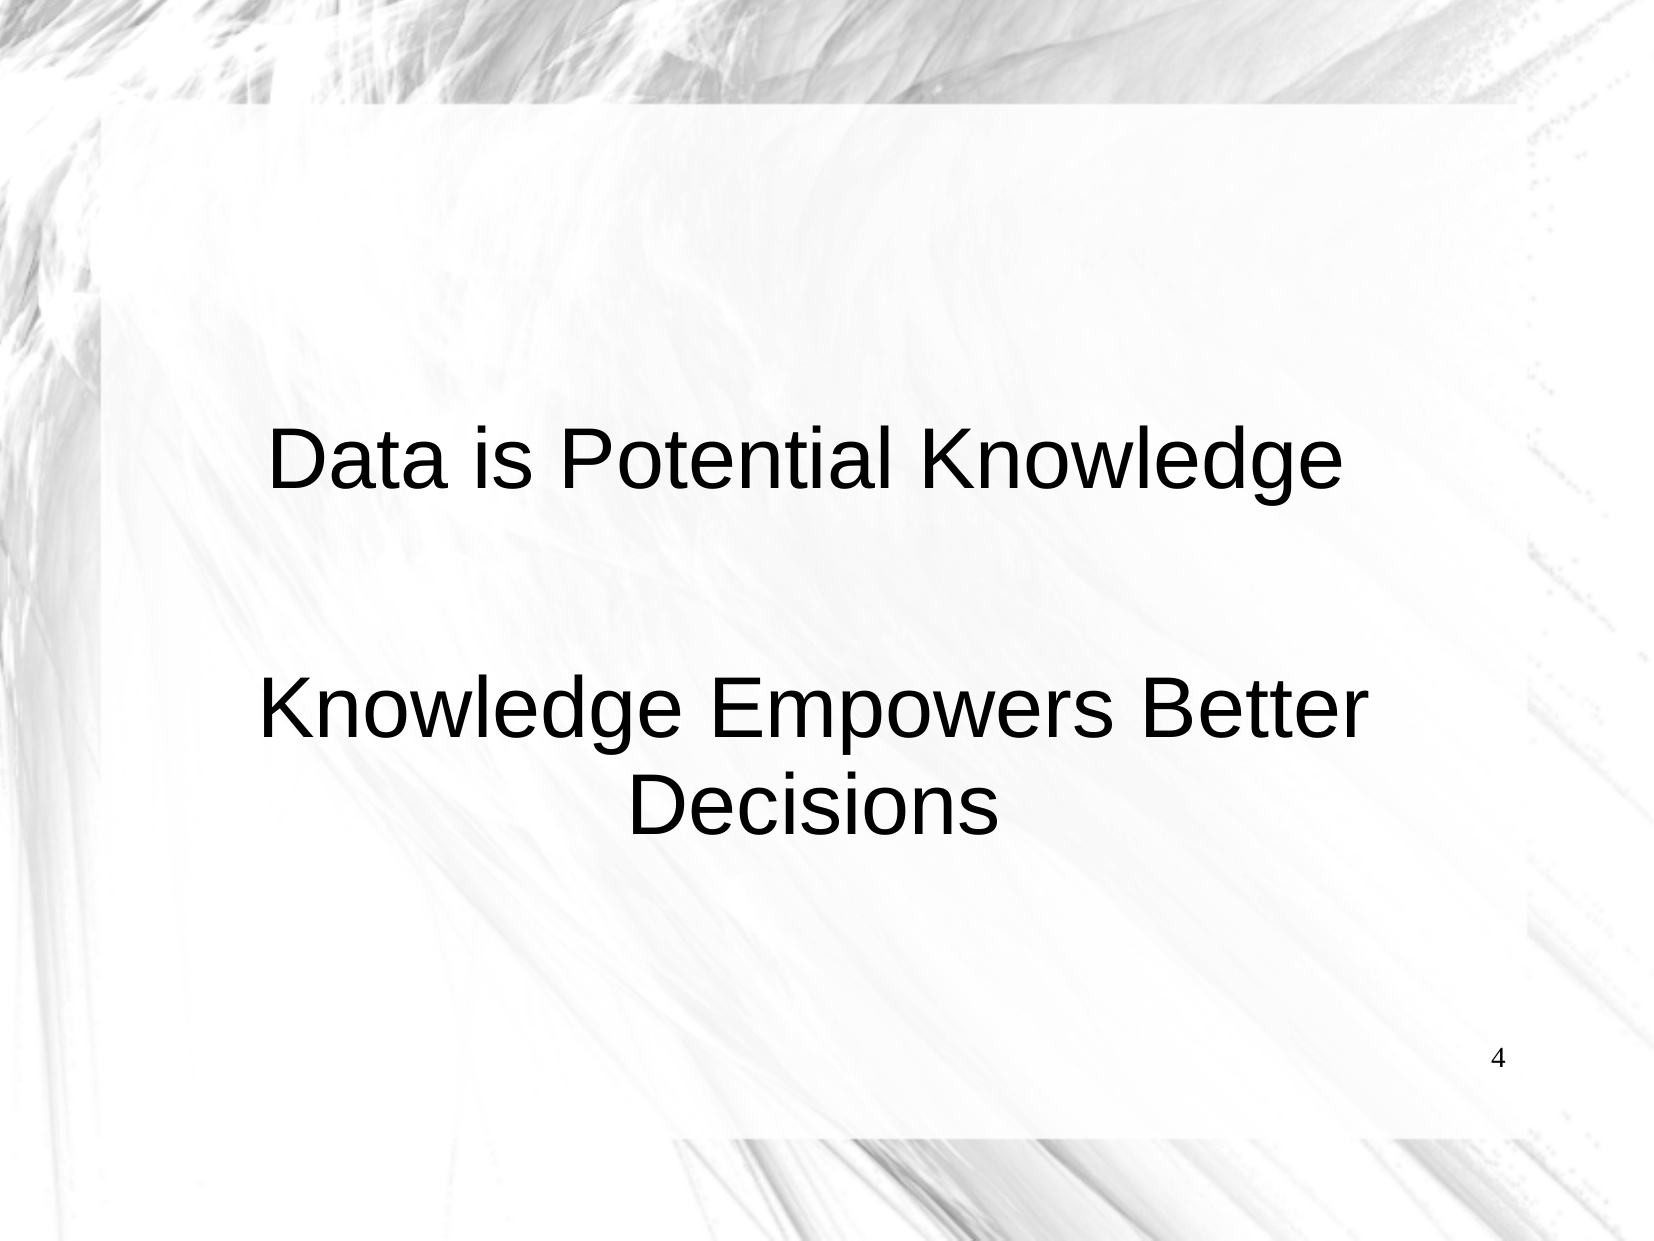

# Data is Potential Knowledge
Knowledge Empowers Better Decisions
4